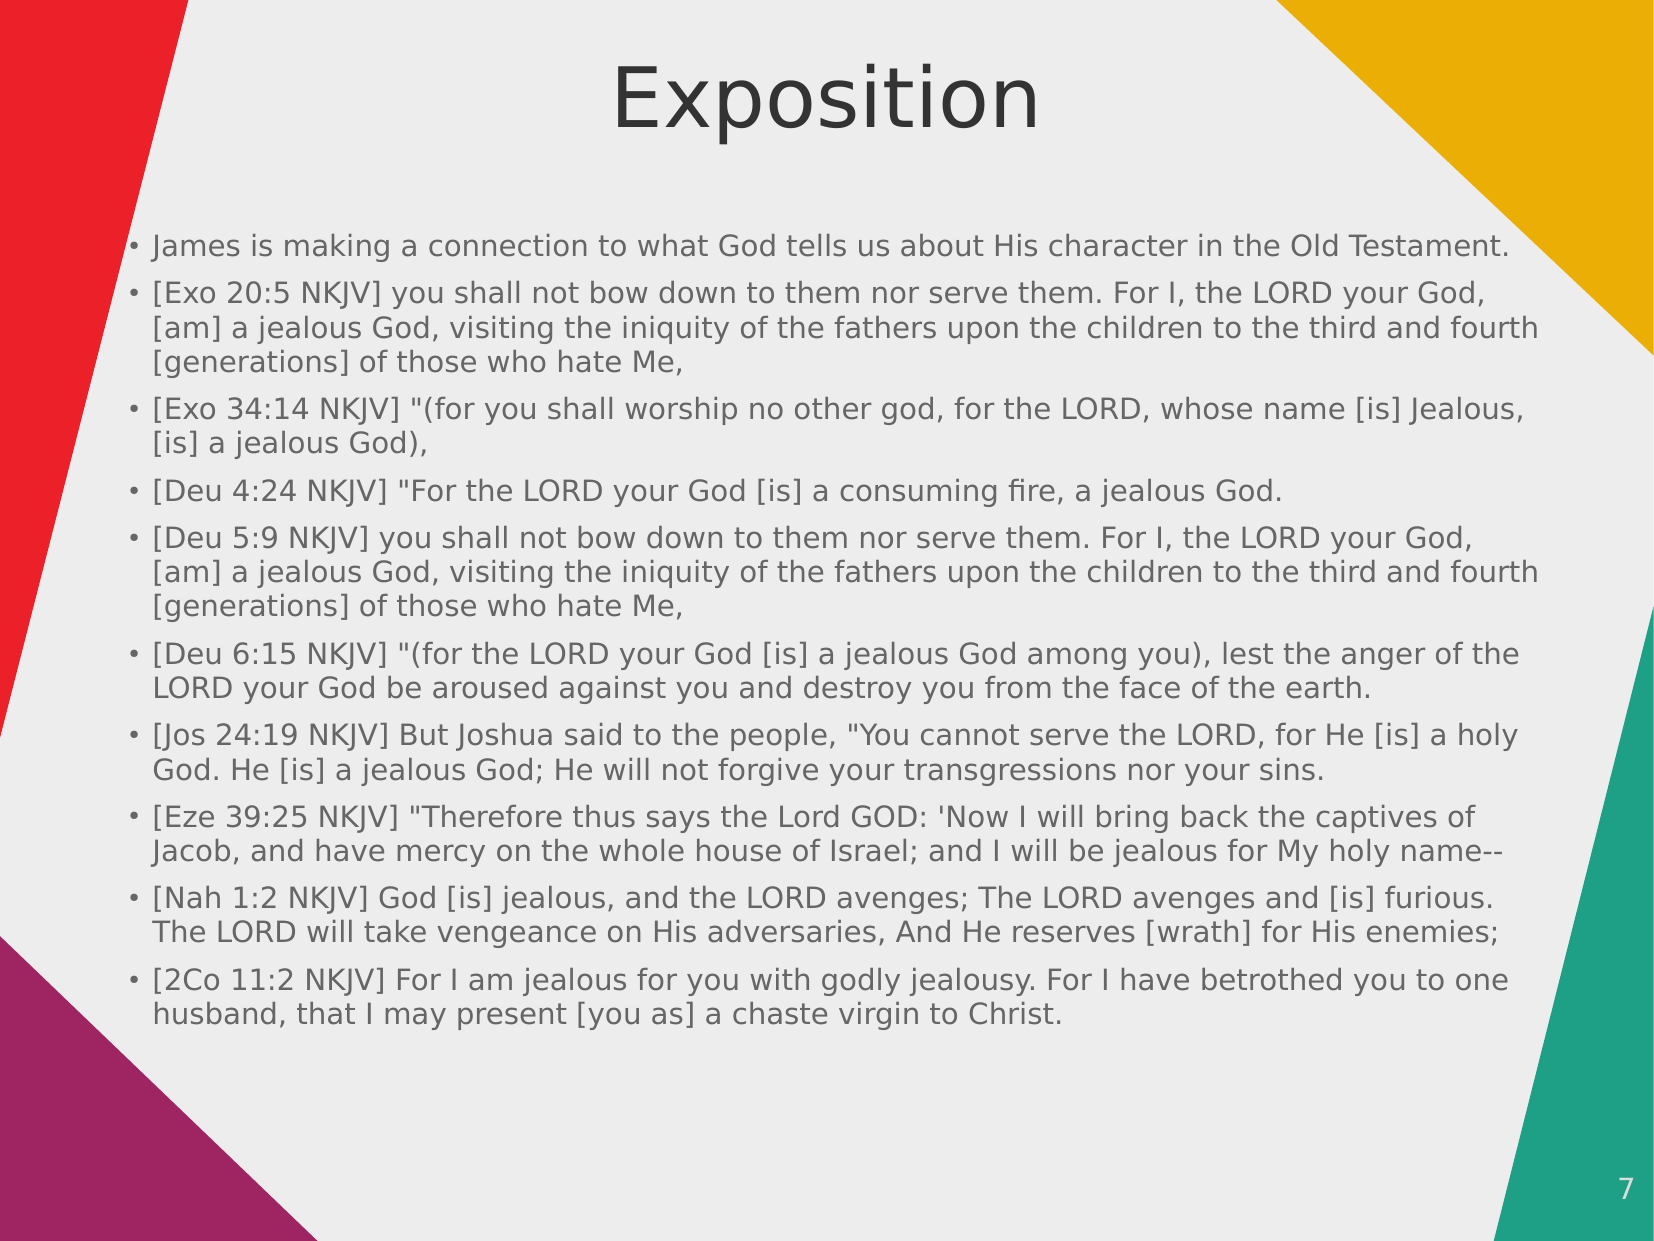

# Exposition
James is making a connection to what God tells us about His character in the Old Testament.
[Exo 20:5 NKJV] you shall not bow down to them nor serve them. For I, the LORD your God, [am] a jealous God, visiting the iniquity of the fathers upon the children to the third and fourth [generations] of those who hate Me,
[Exo 34:14 NKJV] "(for you shall worship no other god, for the LORD, whose name [is] Jealous, [is] a jealous God),
[Deu 4:24 NKJV] "For the LORD your God [is] a consuming fire, a jealous God.
[Deu 5:9 NKJV] you shall not bow down to them nor serve them. For I, the LORD your God, [am] a jealous God, visiting the iniquity of the fathers upon the children to the third and fourth [generations] of those who hate Me,
[Deu 6:15 NKJV] "(for the LORD your God [is] a jealous God among you), lest the anger of the LORD your God be aroused against you and destroy you from the face of the earth.
[Jos 24:19 NKJV] But Joshua said to the people, "You cannot serve the LORD, for He [is] a holy God. He [is] a jealous God; He will not forgive your transgressions nor your sins.
[Eze 39:25 NKJV] "Therefore thus says the Lord GOD: 'Now I will bring back the captives of Jacob, and have mercy on the whole house of Israel; and I will be jealous for My holy name--
[Nah 1:2 NKJV] God [is] jealous, and the LORD avenges; The LORD avenges and [is] furious. The LORD will take vengeance on His adversaries, And He reserves [wrath] for His enemies;
[2Co 11:2 NKJV] For I am jealous for you with godly jealousy. For I have betrothed you to one husband, that I may present [you as] a chaste virgin to Christ.
7